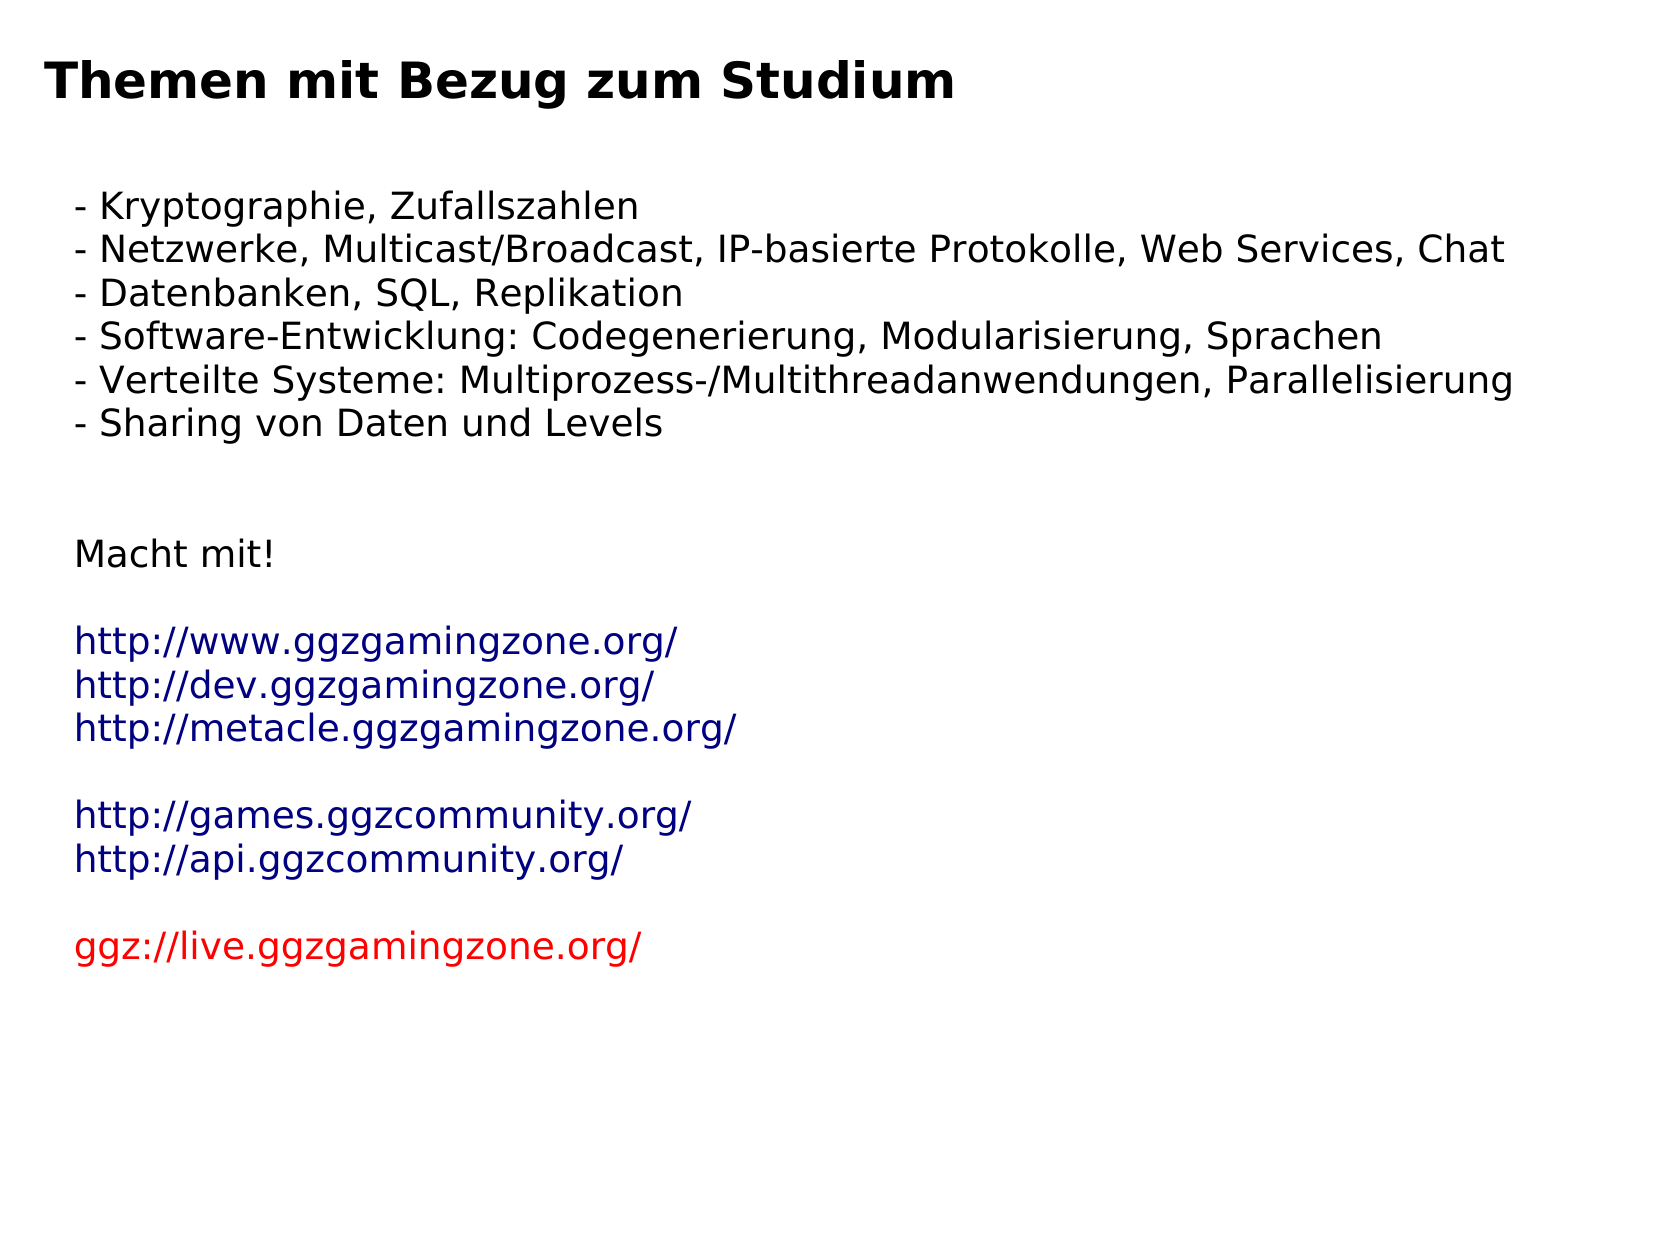

Themen mit Bezug zum Studium
- Kryptographie, Zufallszahlen
- Netzwerke, Multicast/Broadcast, IP-basierte Protokolle, Web Services, Chat
- Datenbanken, SQL, Replikation
- Software-Entwicklung: Codegenerierung, Modularisierung, Sprachen
- Verteilte Systeme: Multiprozess-/Multithreadanwendungen, Parallelisierung
- Sharing von Daten und Levels
Macht mit!
http://www.ggzgamingzone.org/
http://dev.ggzgamingzone.org/
http://metacle.ggzgamingzone.org/
http://games.ggzcommunity.org/
http://api.ggzcommunity.org/
ggz://live.ggzgamingzone.org/